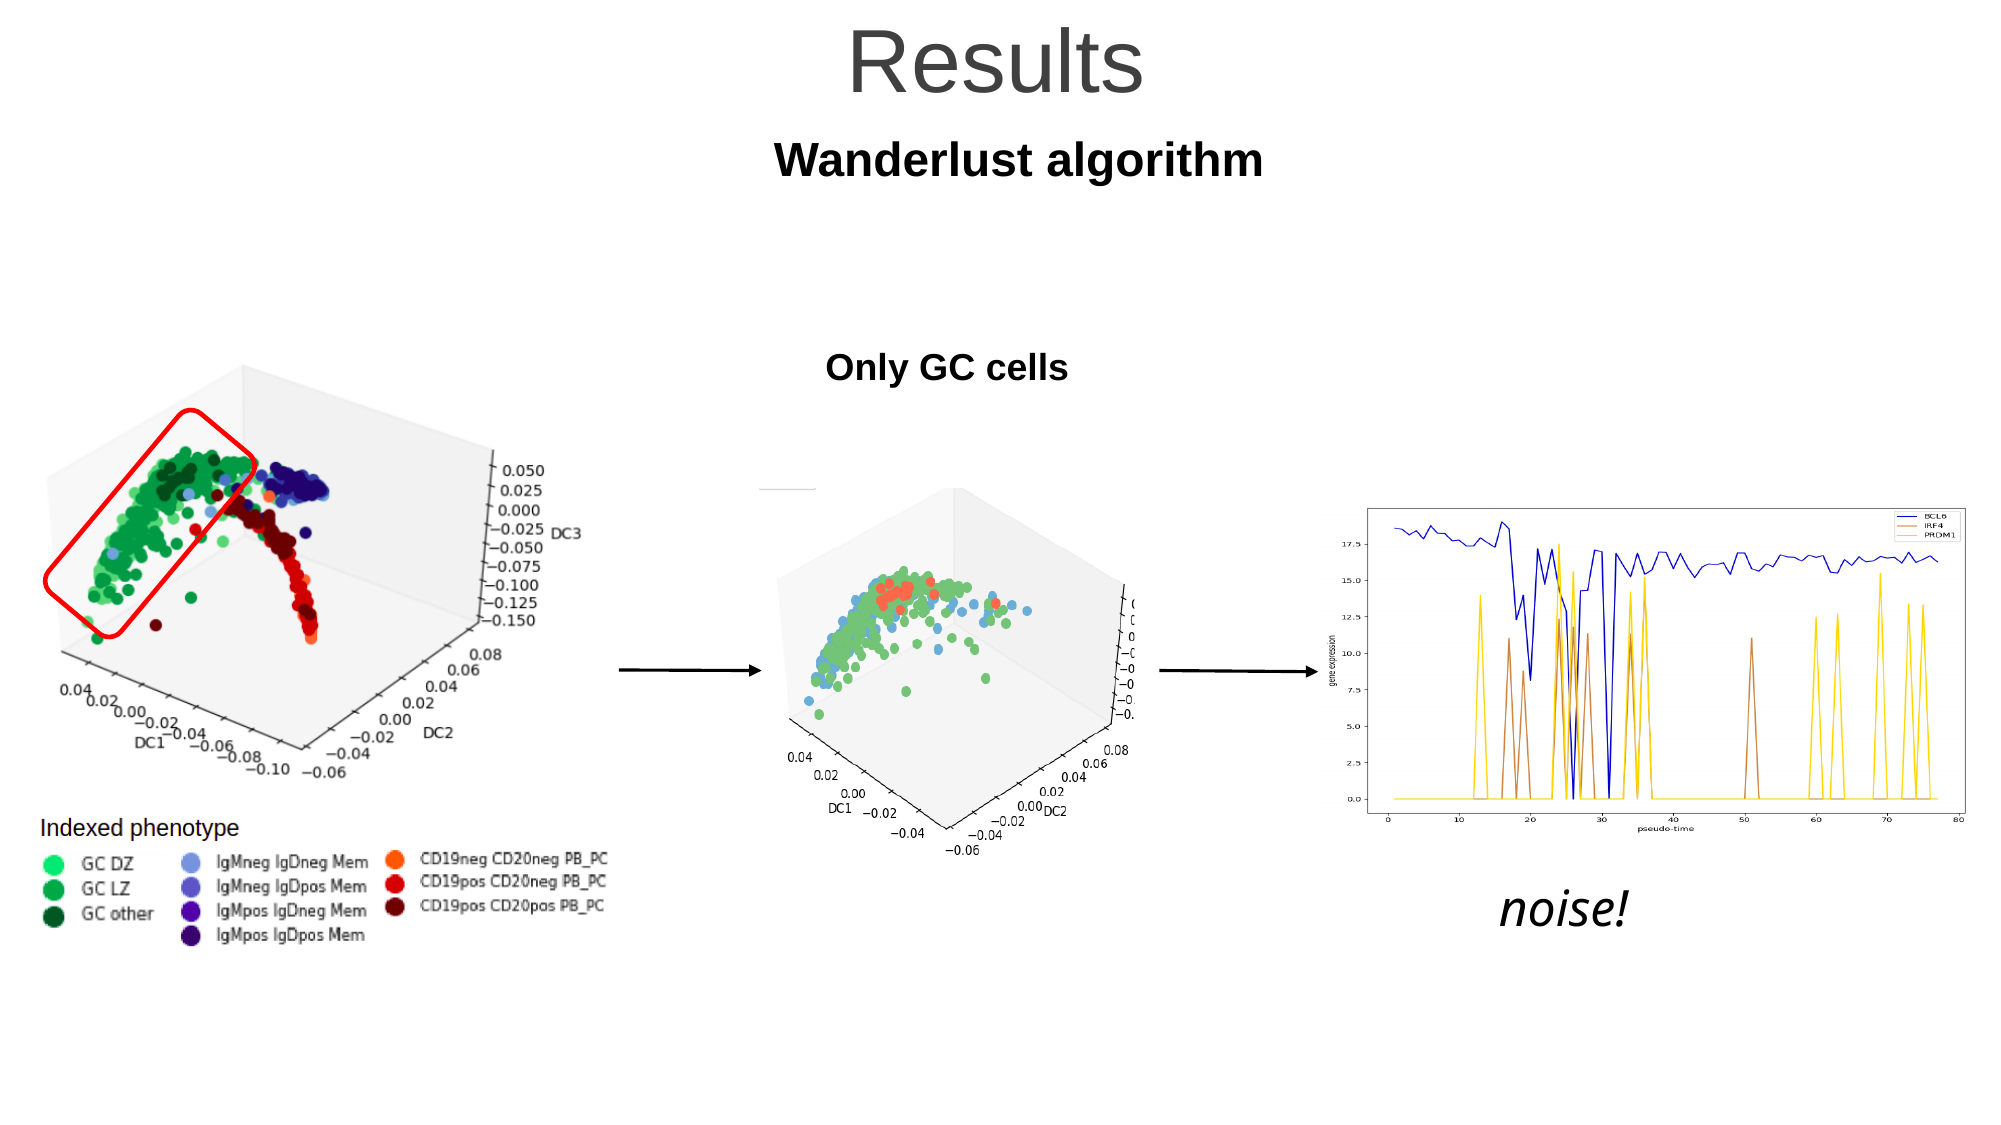

Results
	Wanderlust algorithm
Only GC cells
noise!